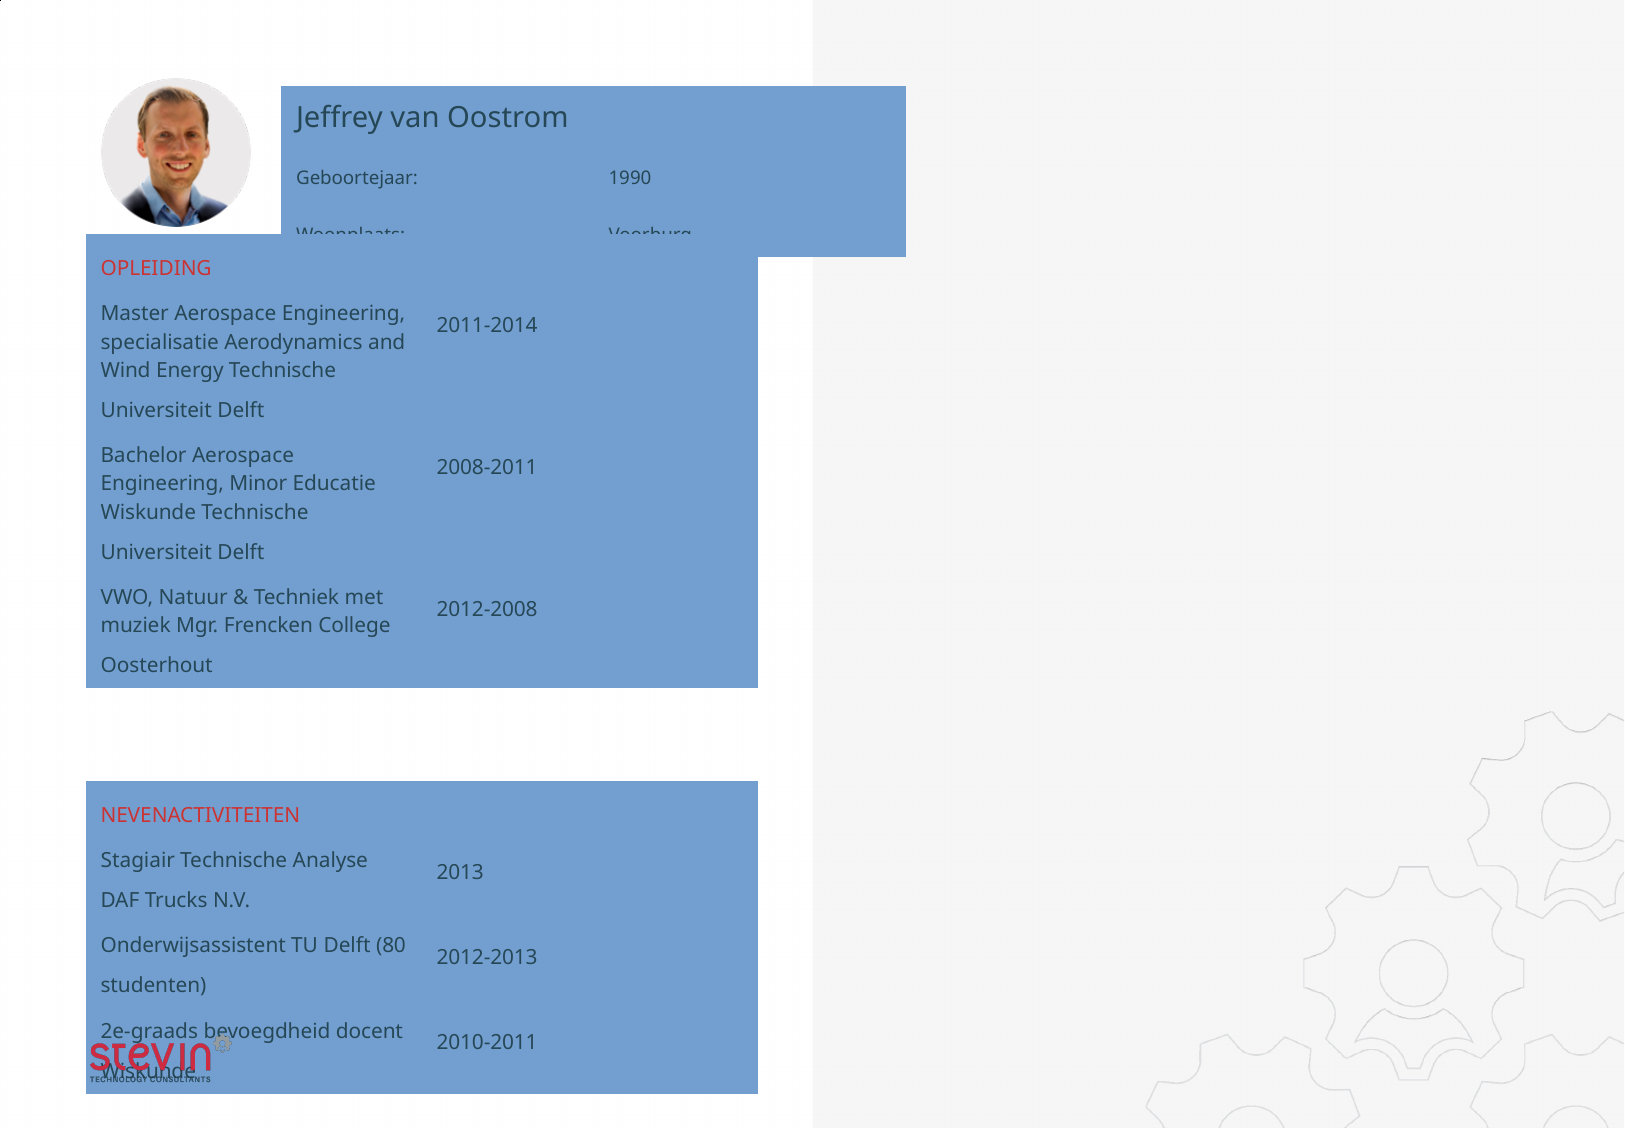

| Jeffrey van Oostrom | |
| --- | --- |
| Geboortejaar: | 1990 |
| Woonplaats: | Voorburg |
| OPLEIDING | |
| --- | --- |
| Master Aerospace Engineering, specialisatie Aerodynamics and Wind Energy Technische Universiteit Delft | 2011-2014 |
| Bachelor Aerospace Engineering, Minor Educatie Wiskunde Technische Universiteit Delft | 2008-2011 |
| VWO, Natuur & Techniek met muziek Mgr. Frencken College Oosterhout | 2012-2008 |
| NEVENACTIVITEITEN | |
| --- | --- |
| Stagiair Technische Analyse DAF Trucks N.V. | 2013 |
| Onderwijsassistent TU Delft (80 studenten) | 2012-2013 |
| 2e-graads bevoegdheid docent Wiskunde | 2010-2011 |